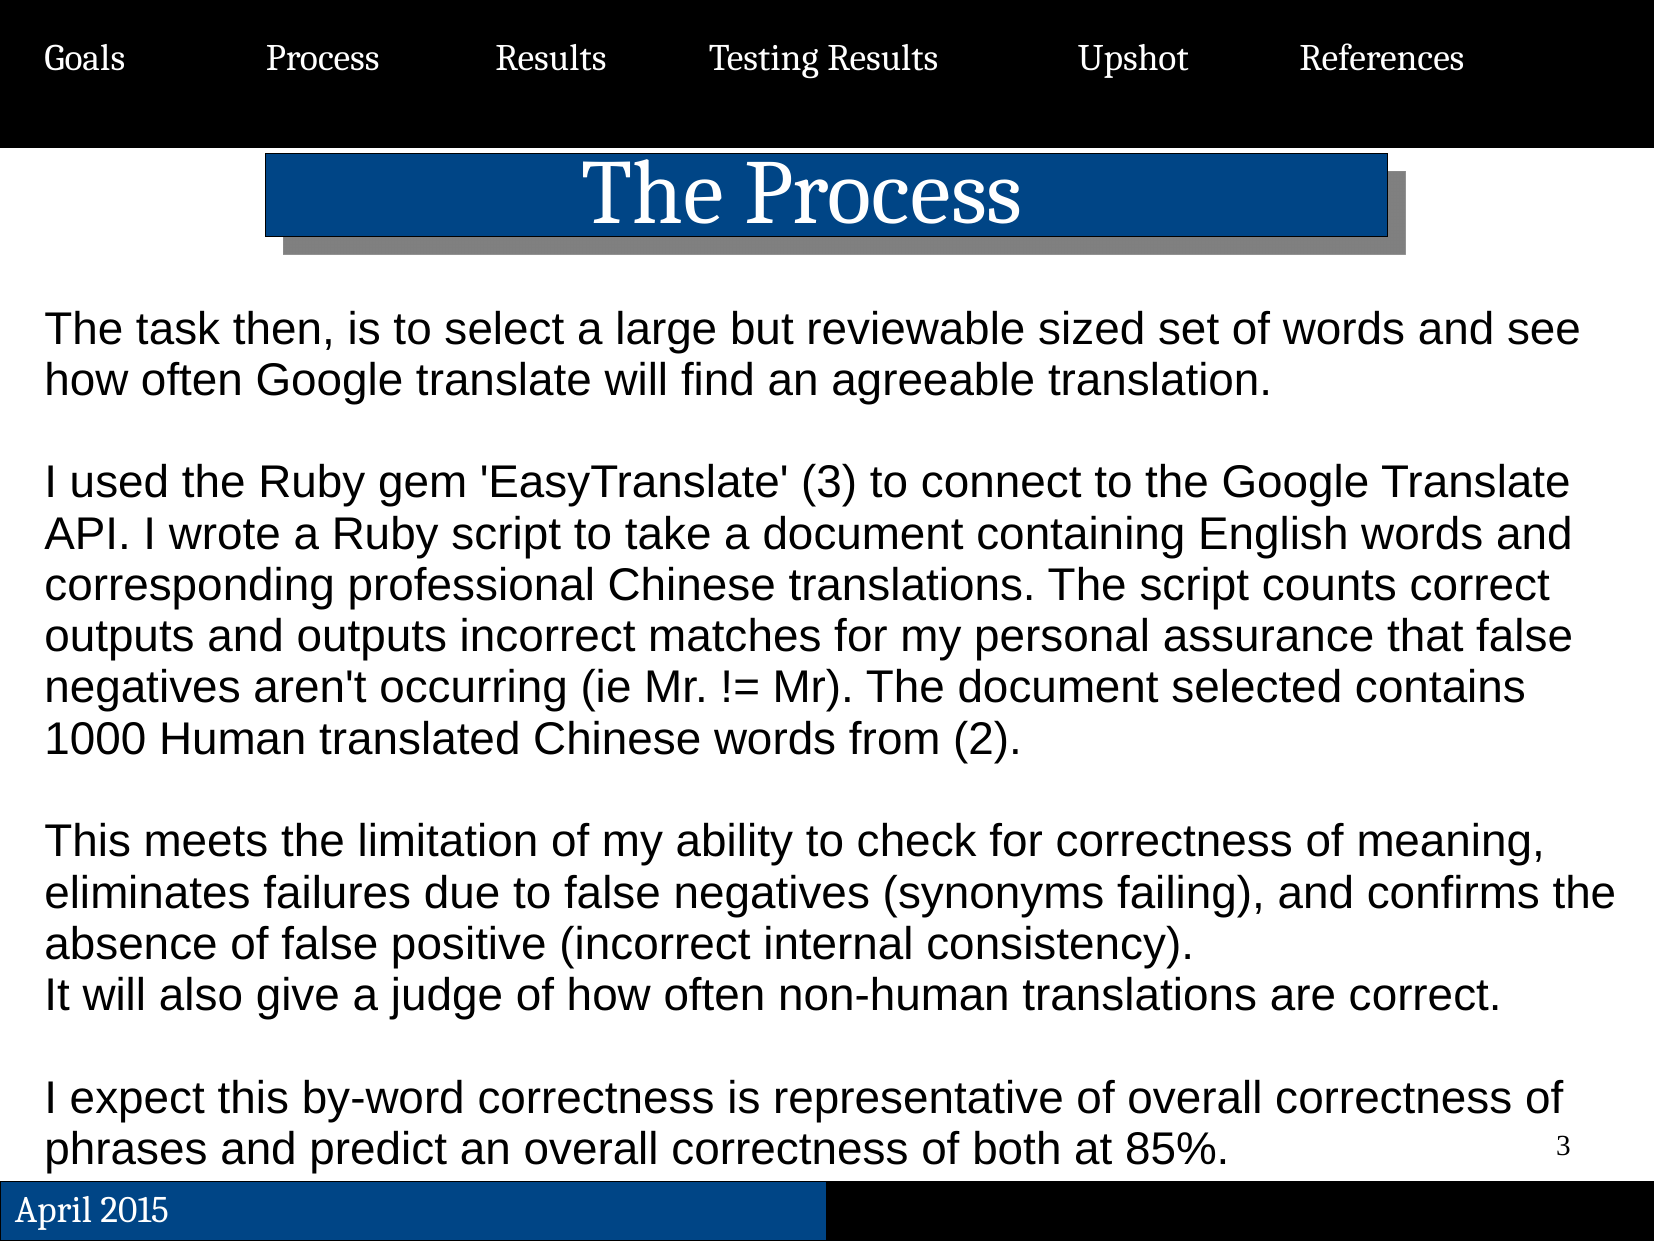

Goals	 	Process	 	 Results	 	Testing Results	 	Upshot	 	References
The Process
The task then, is to select a large but reviewable sized set of words and see how often Google translate will find an agreeable translation.
I used the Ruby gem 'EasyTranslate' (3) to connect to the Google Translate API. I wrote a Ruby script to take a document containing English words and corresponding professional Chinese translations. The script counts correct outputs and outputs incorrect matches for my personal assurance that false negatives aren't occurring (ie Mr. != Mr). The document selected contains 1000 Human translated Chinese words from (2).
This meets the limitation of my ability to check for correctness of meaning, eliminates failures due to false negatives (synonyms failing), and confirms the absence of false positive (incorrect internal consistency).
It will also give a judge of how often non-human translations are correct.
I expect this by-word correctness is representative of overall correctness of phrases and predict an overall correctness of both at 85%.
3
April 2015